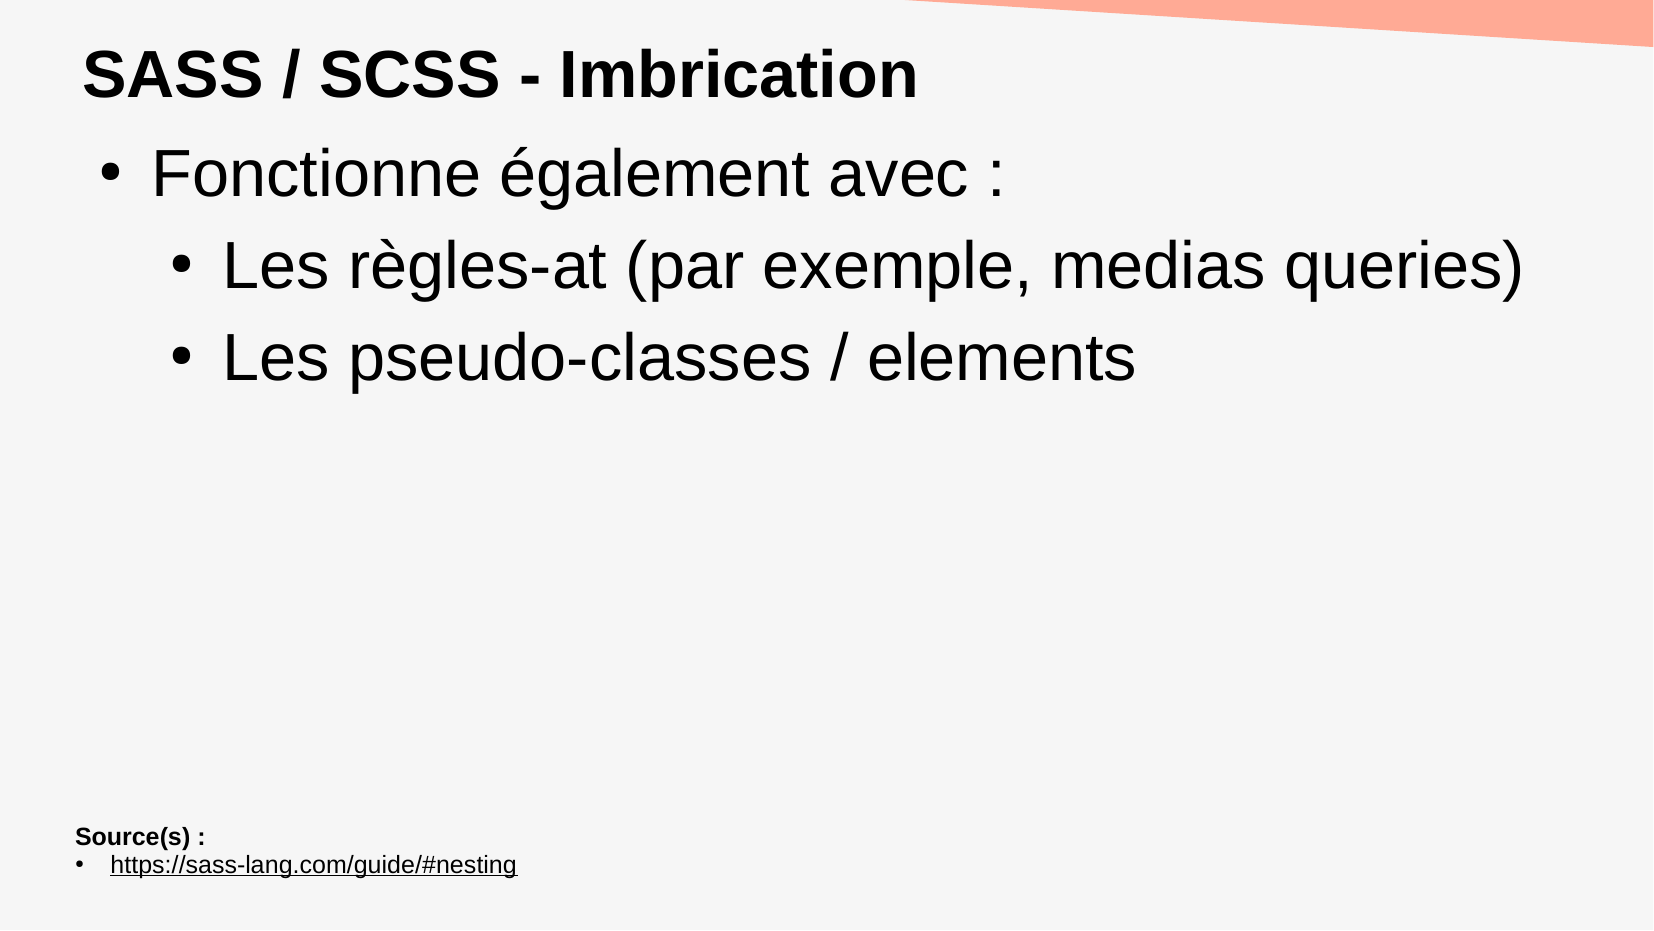

# SASS / SCSS - Imbrication
Fonctionne également avec :
Les règles-at (par exemple, medias queries)
Les pseudo-classes / elements
Source(s) :
https://sass-lang.com/guide/#nesting